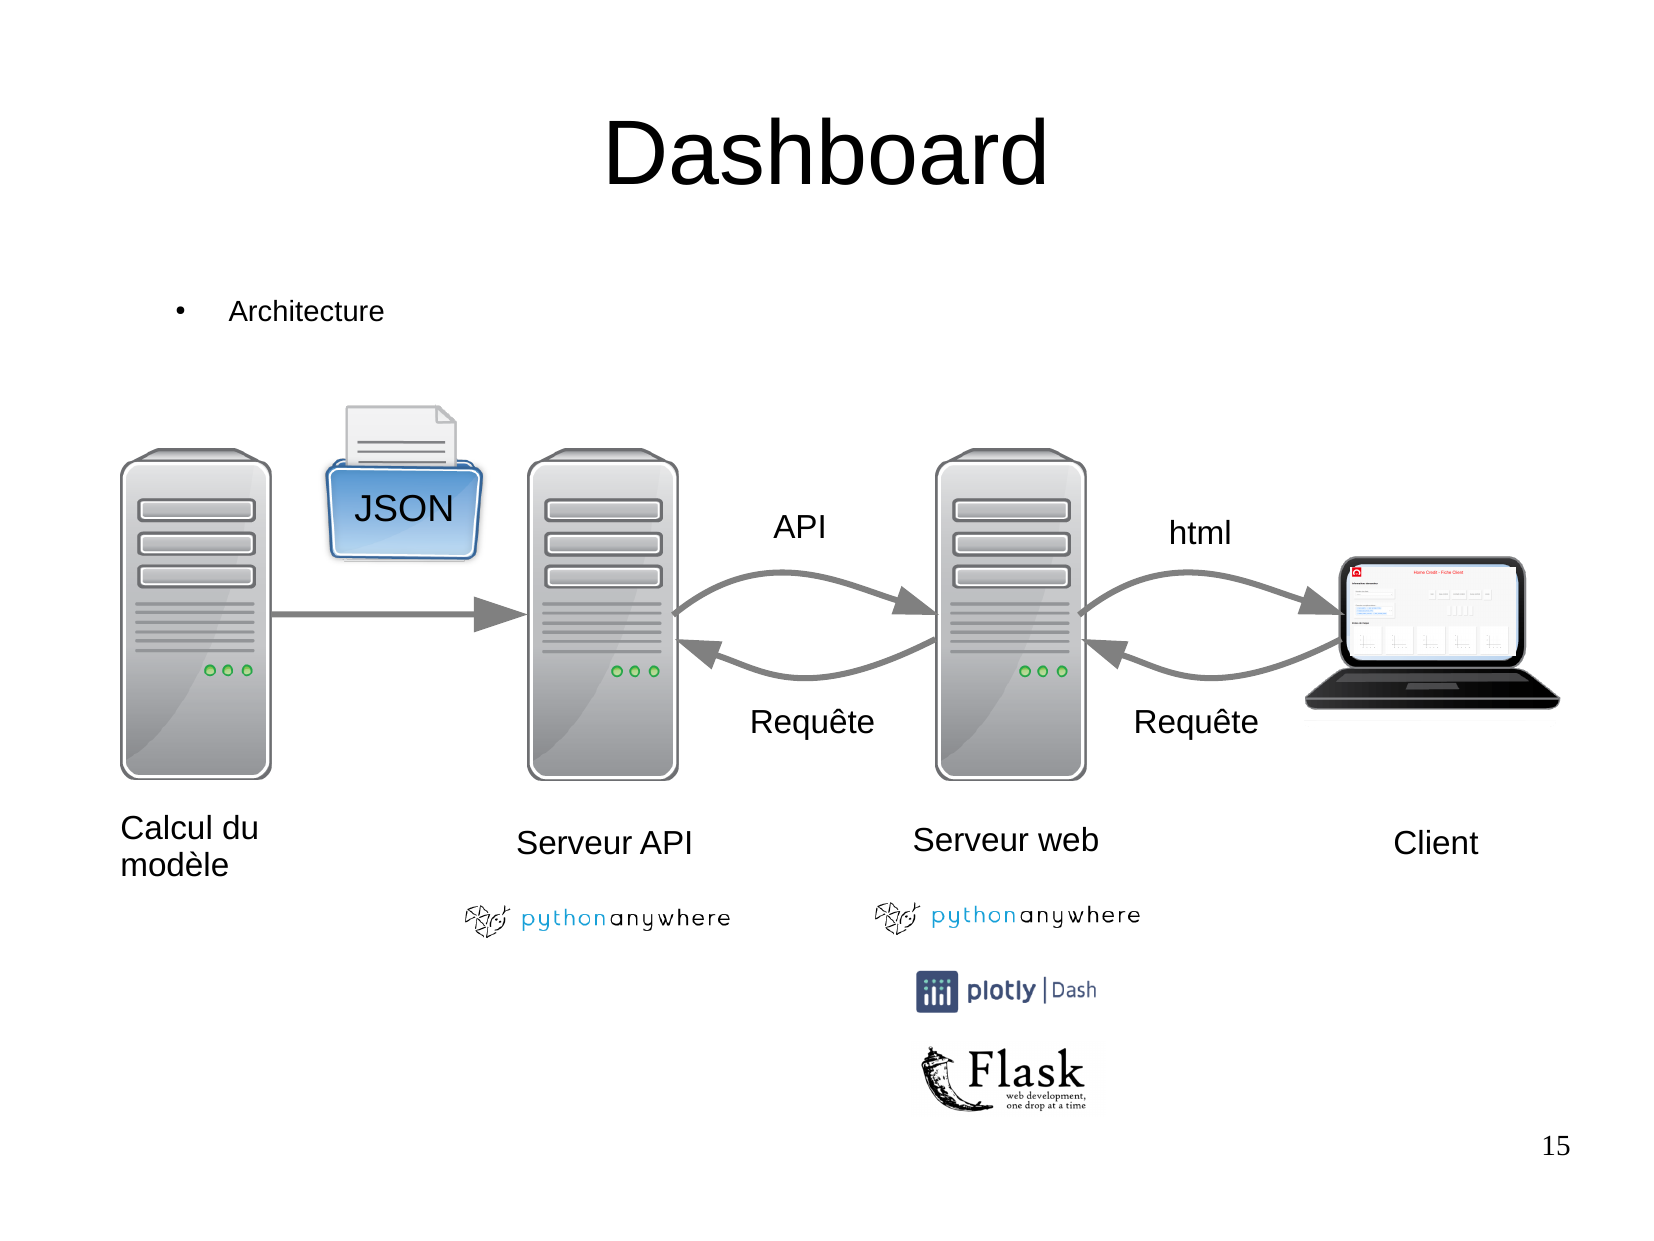

# Dashboard
Architecture
JSON
API
html
Requête
Requête
Calcul du modèle
Serveur web
Serveur API
Client
15